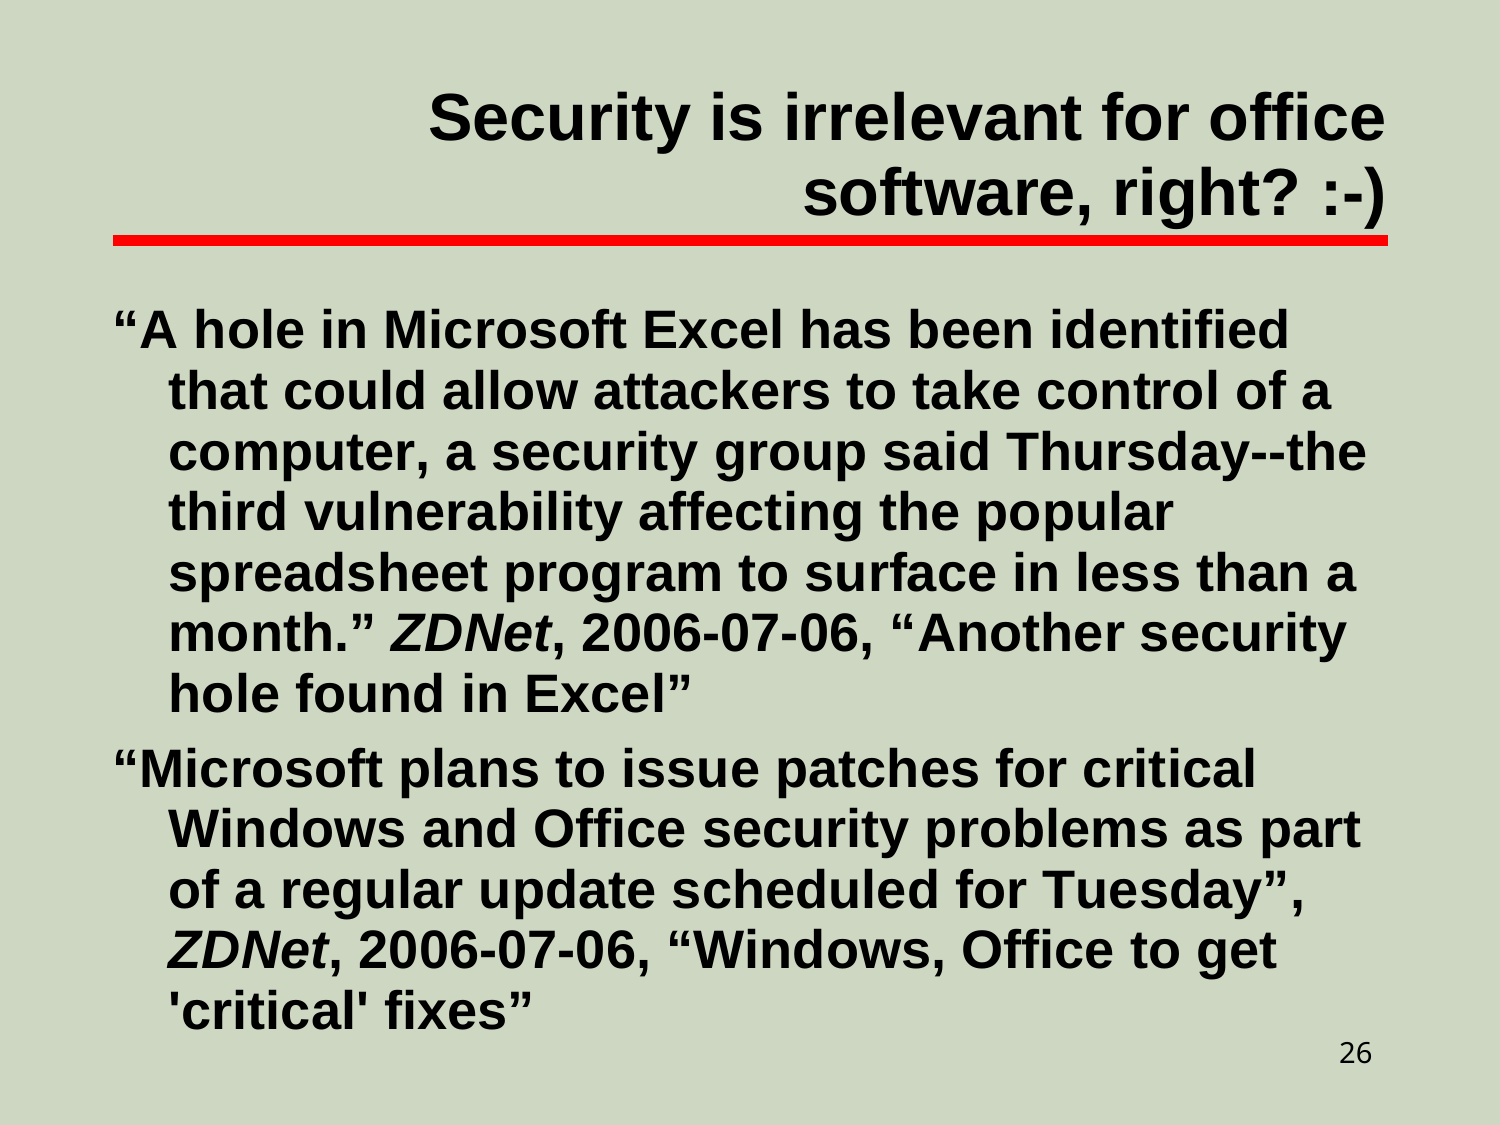

# Security is irrelevant for office software, right? :-)
“A hole in Microsoft Excel has been identified that could allow attackers to take control of a computer, a security group said Thursday--the third vulnerability affecting the popular spreadsheet program to surface in less than a month.” ZDNet, 2006-07-06, “Another security hole found in Excel”
“Microsoft plans to issue patches for critical Windows and Office security problems as part of a regular update scheduled for Tuesday”, ZDNet, 2006-07-06, “Windows, Office to get 'critical' fixes”